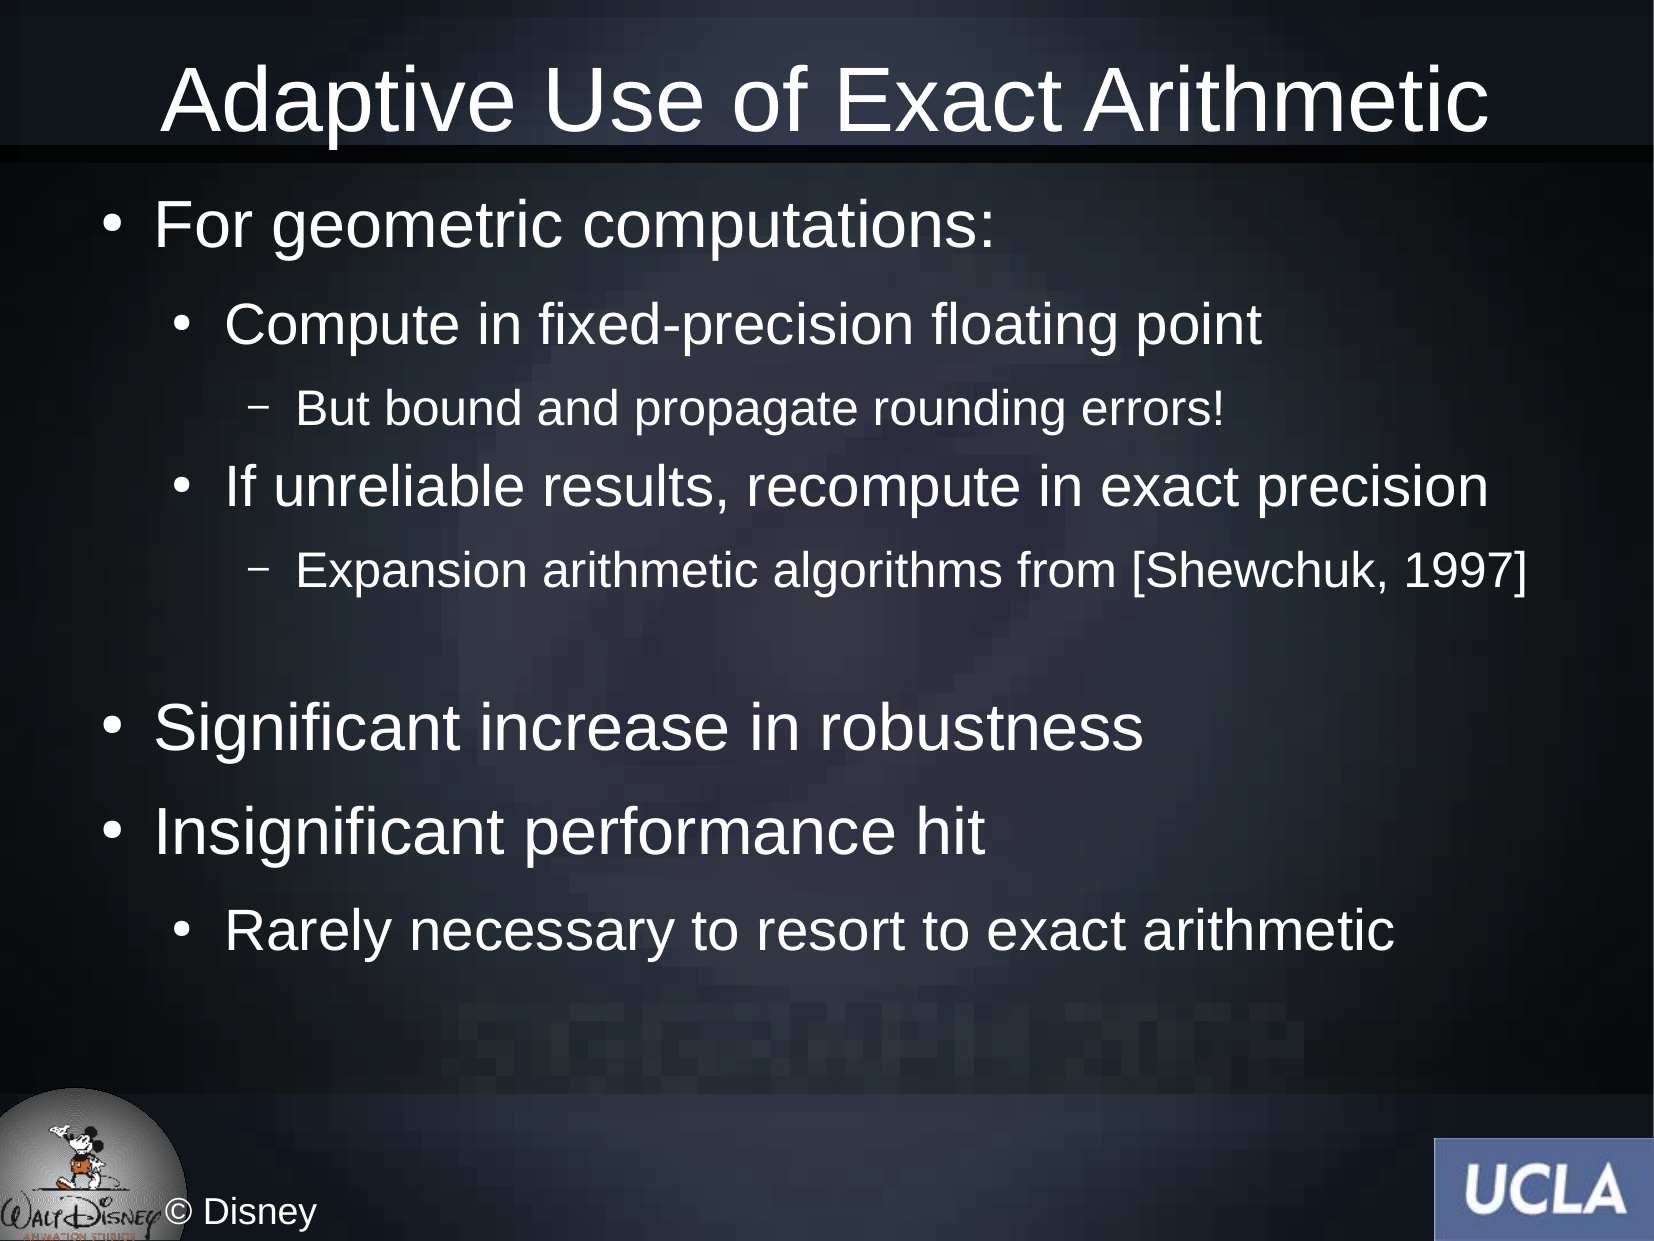

# Adaptive Use of Exact Arithmetic
For geometric computations:
Compute in fixed-precision floating point
But bound and propagate rounding errors!
If unreliable results, recompute in exact precision
Expansion arithmetic algorithms from [Shewchuk, 1997]
Significant increase in robustness
Insignificant performance hit
Rarely necessary to resort to exact arithmetic